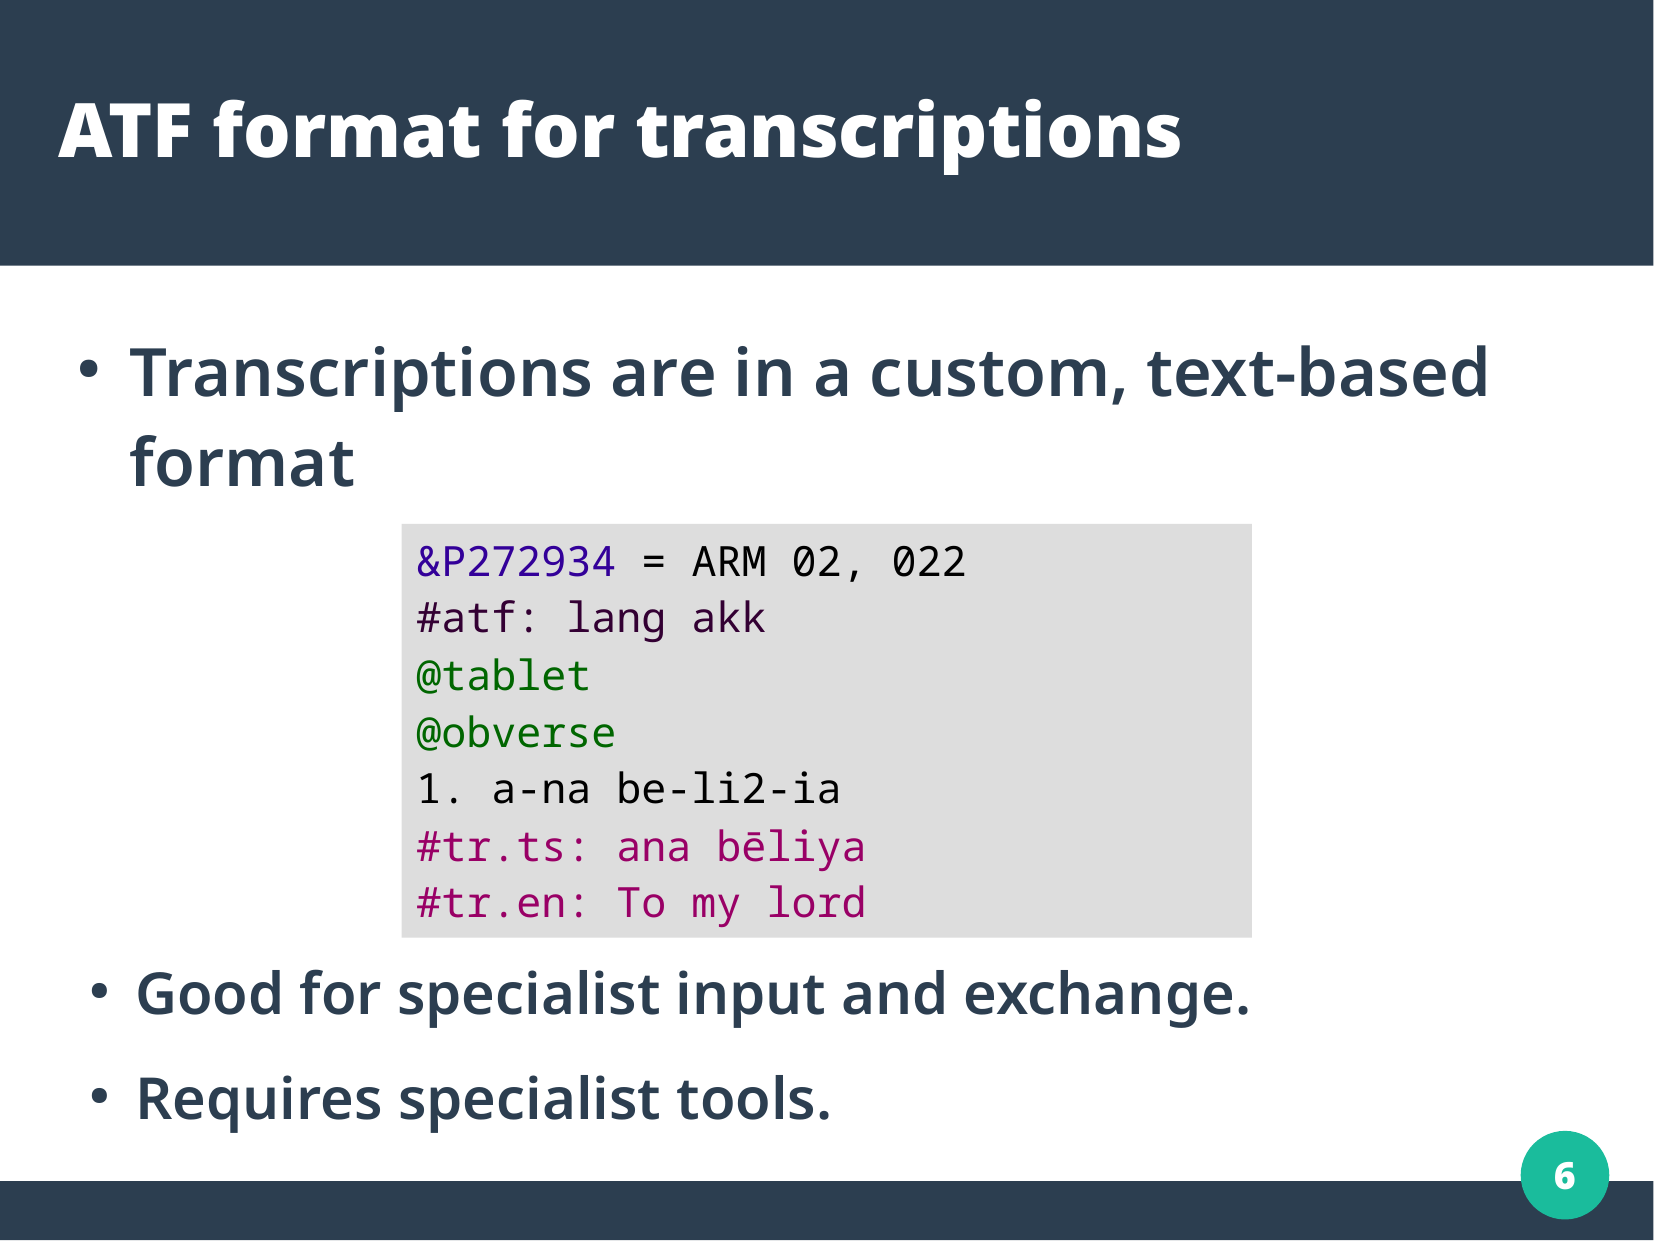

# ATF format for transcriptions
Good for specialist input and exchange.
Requires specialist tools.
Transcriptions are in a custom, text-based format
&P272934 = ARM 02, 022
#atf: lang akk
@tablet
@obverse
1. a-na be-li2-ia
#tr.ts: ana bēliya
#tr.en: To my lord
6